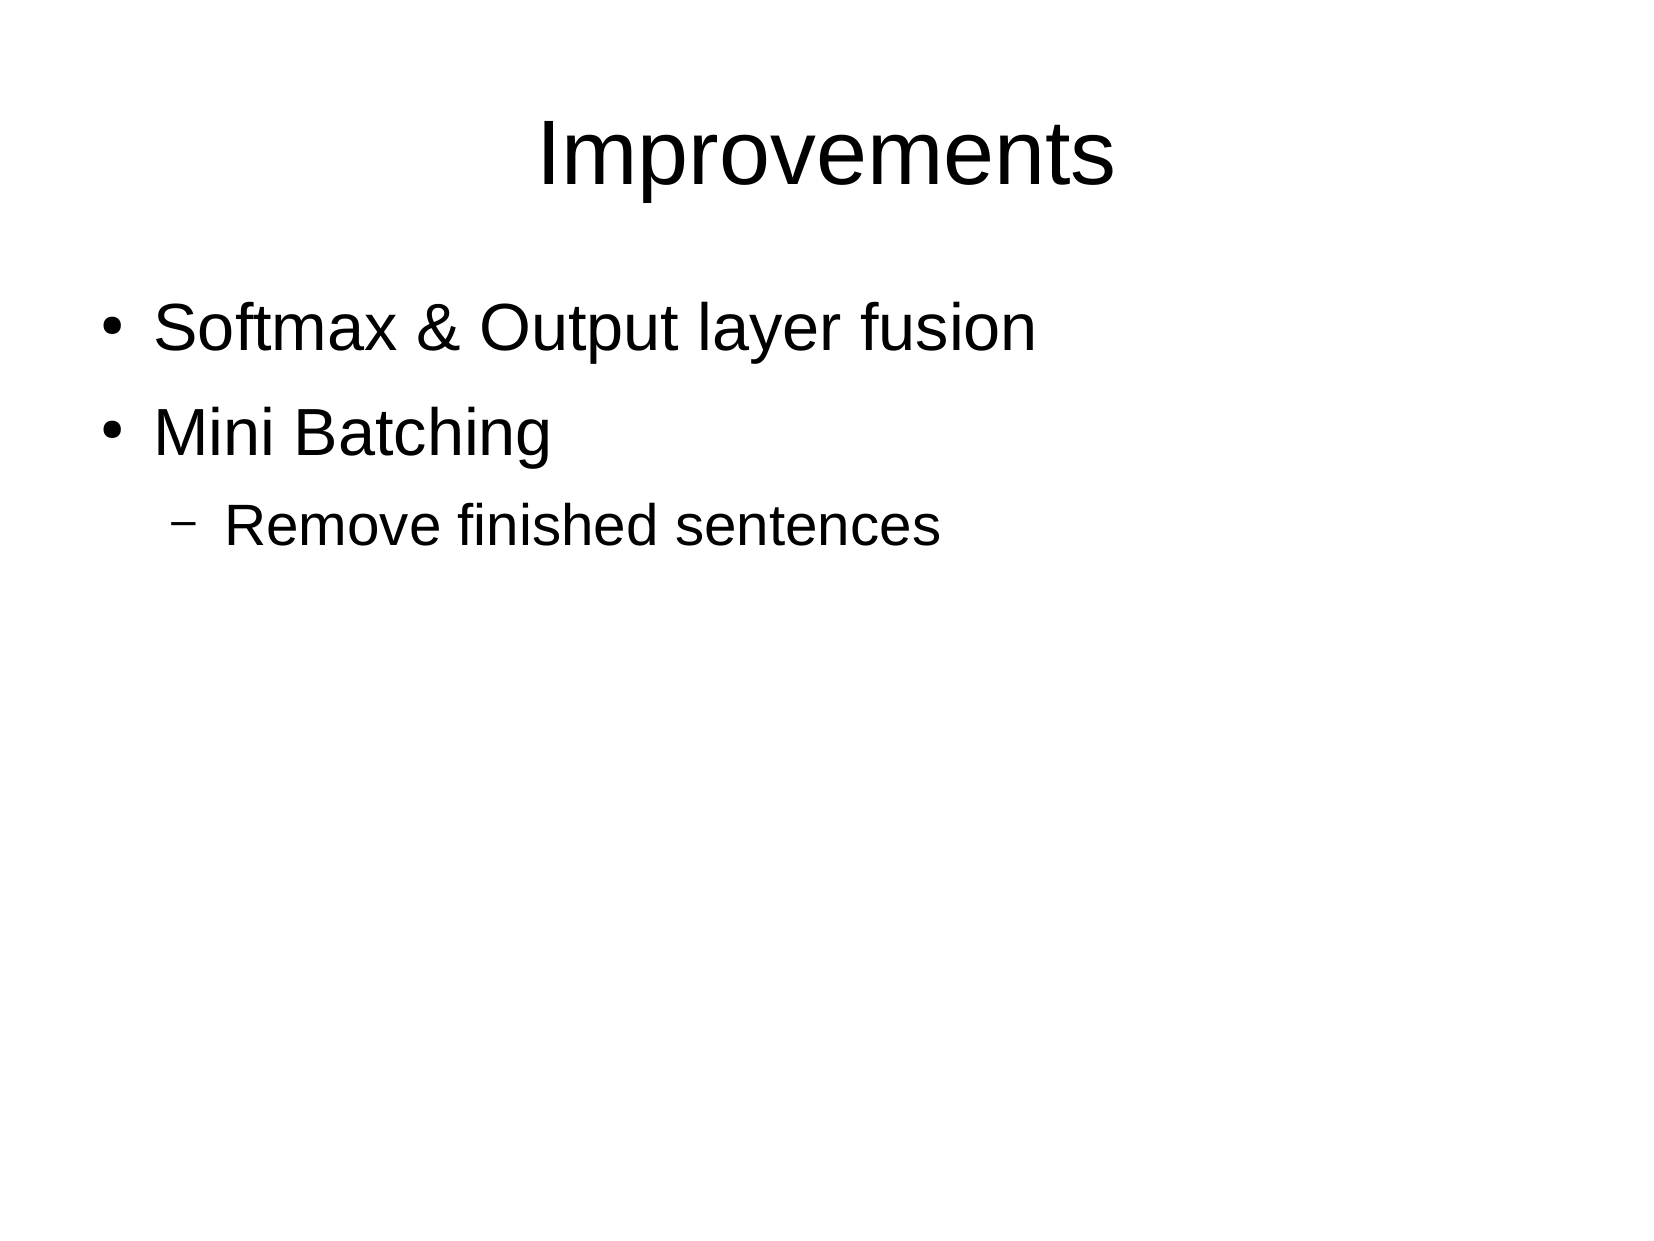

# Improvements
Softmax & Output layer fusion
Mini Batching
Remove finished sentences